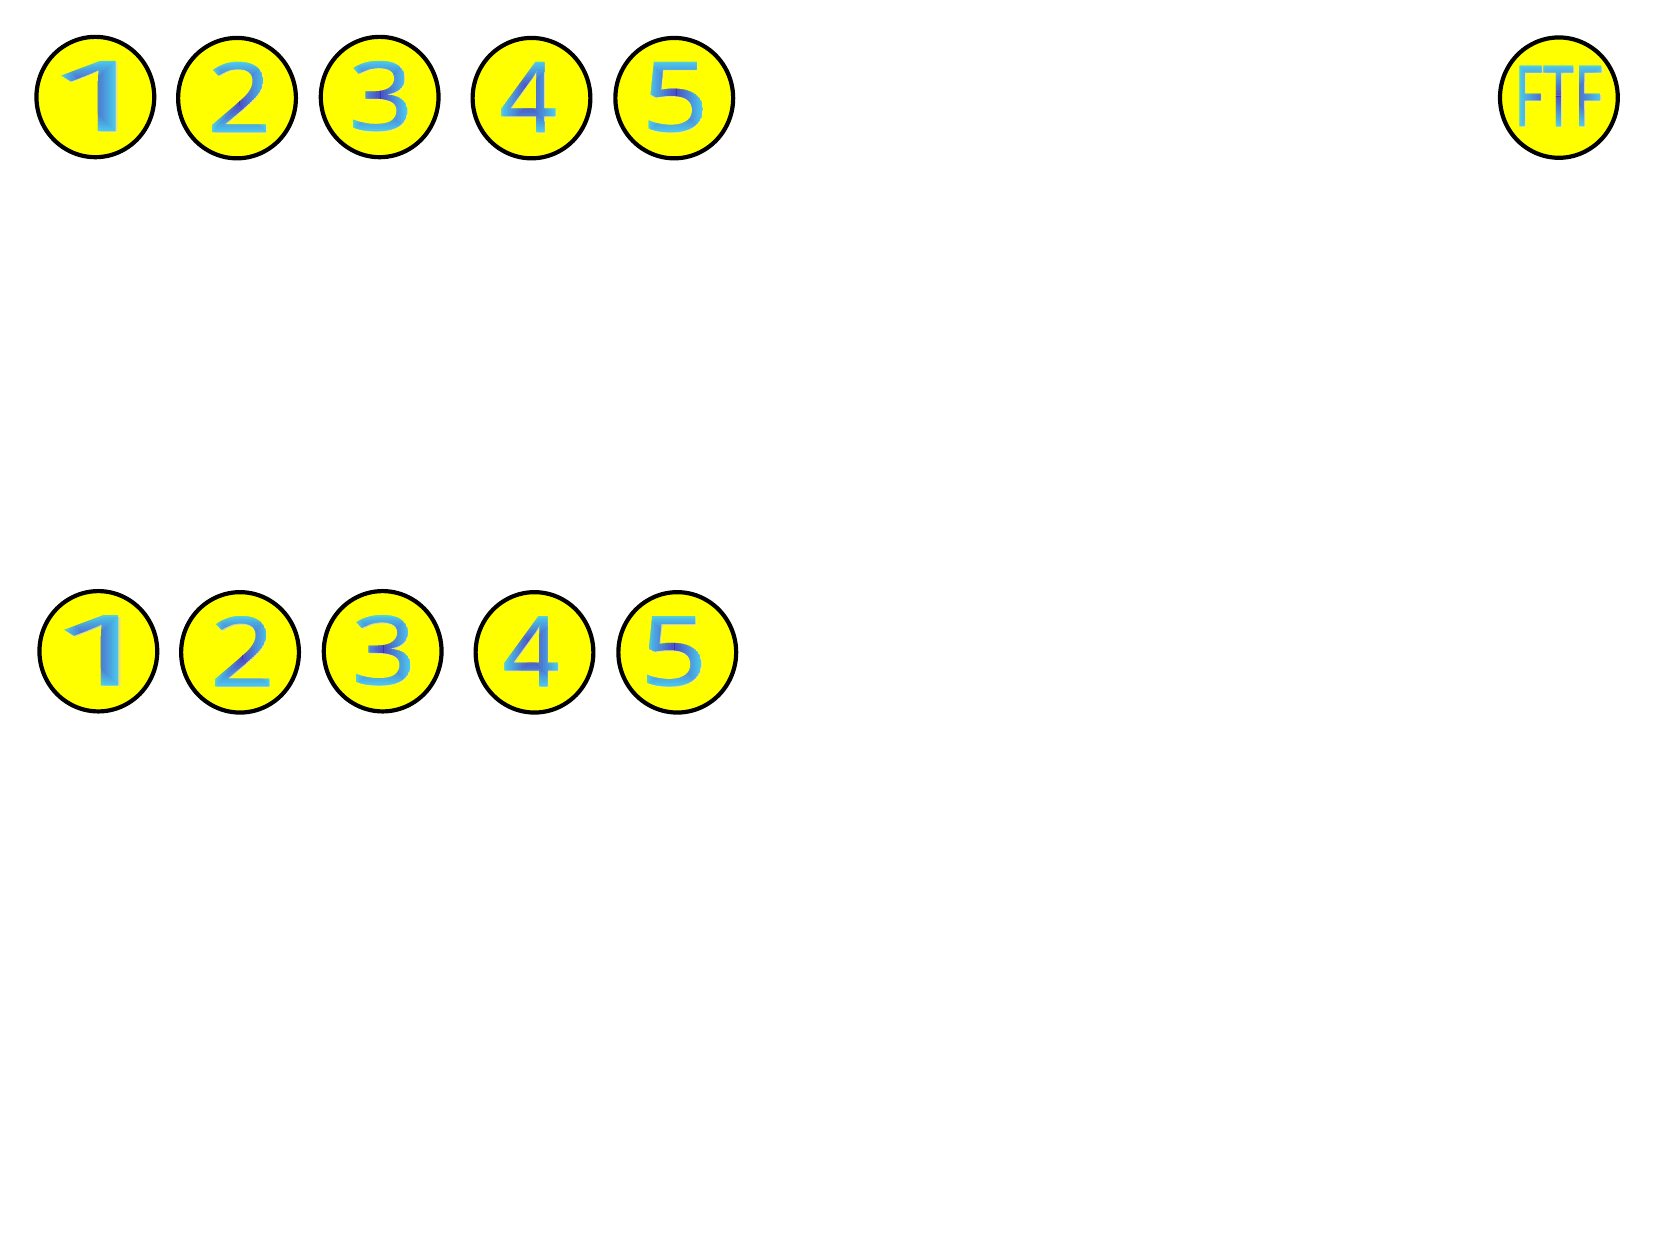

FTF
1
3
2
4
5
1
3
2
4
5